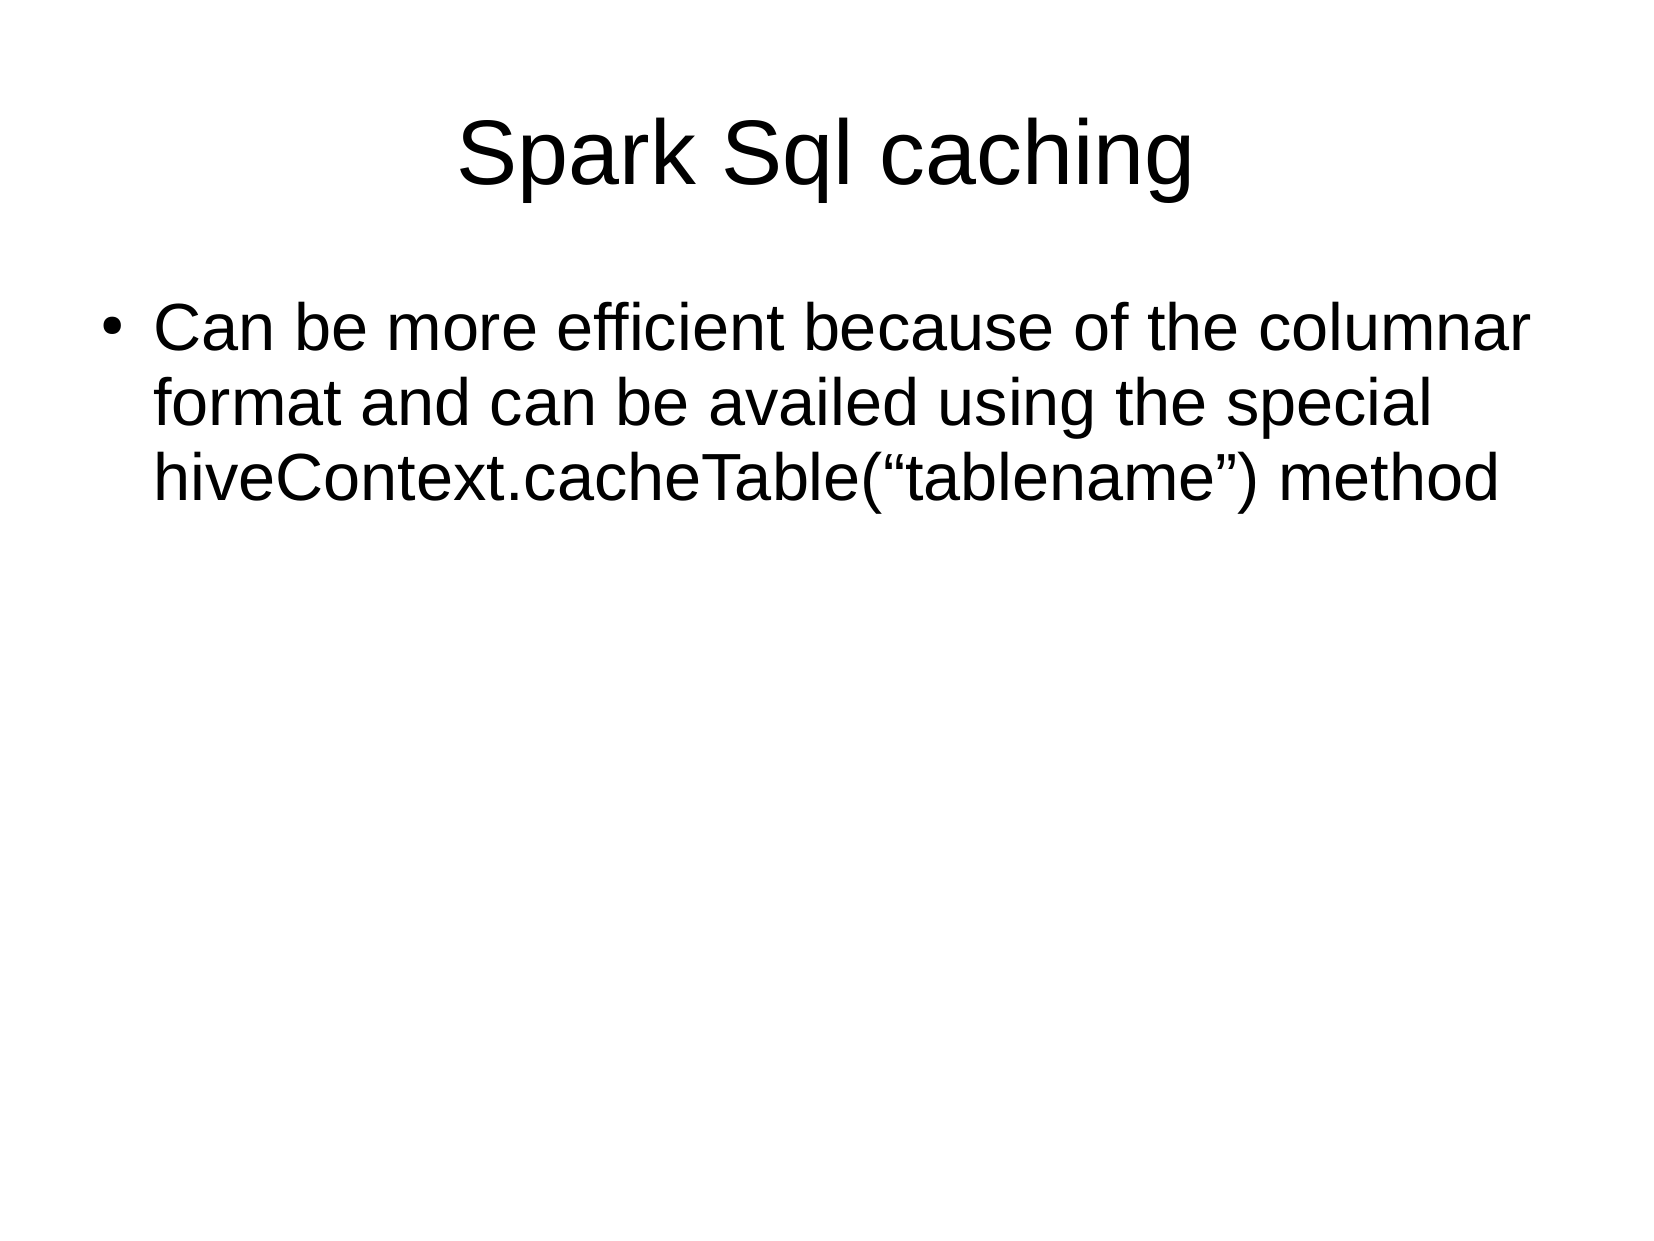

# Spark Sql caching
Can be more efficient because of the columnar format and can be availed using the special hiveContext.cacheTable(“tablename”) method